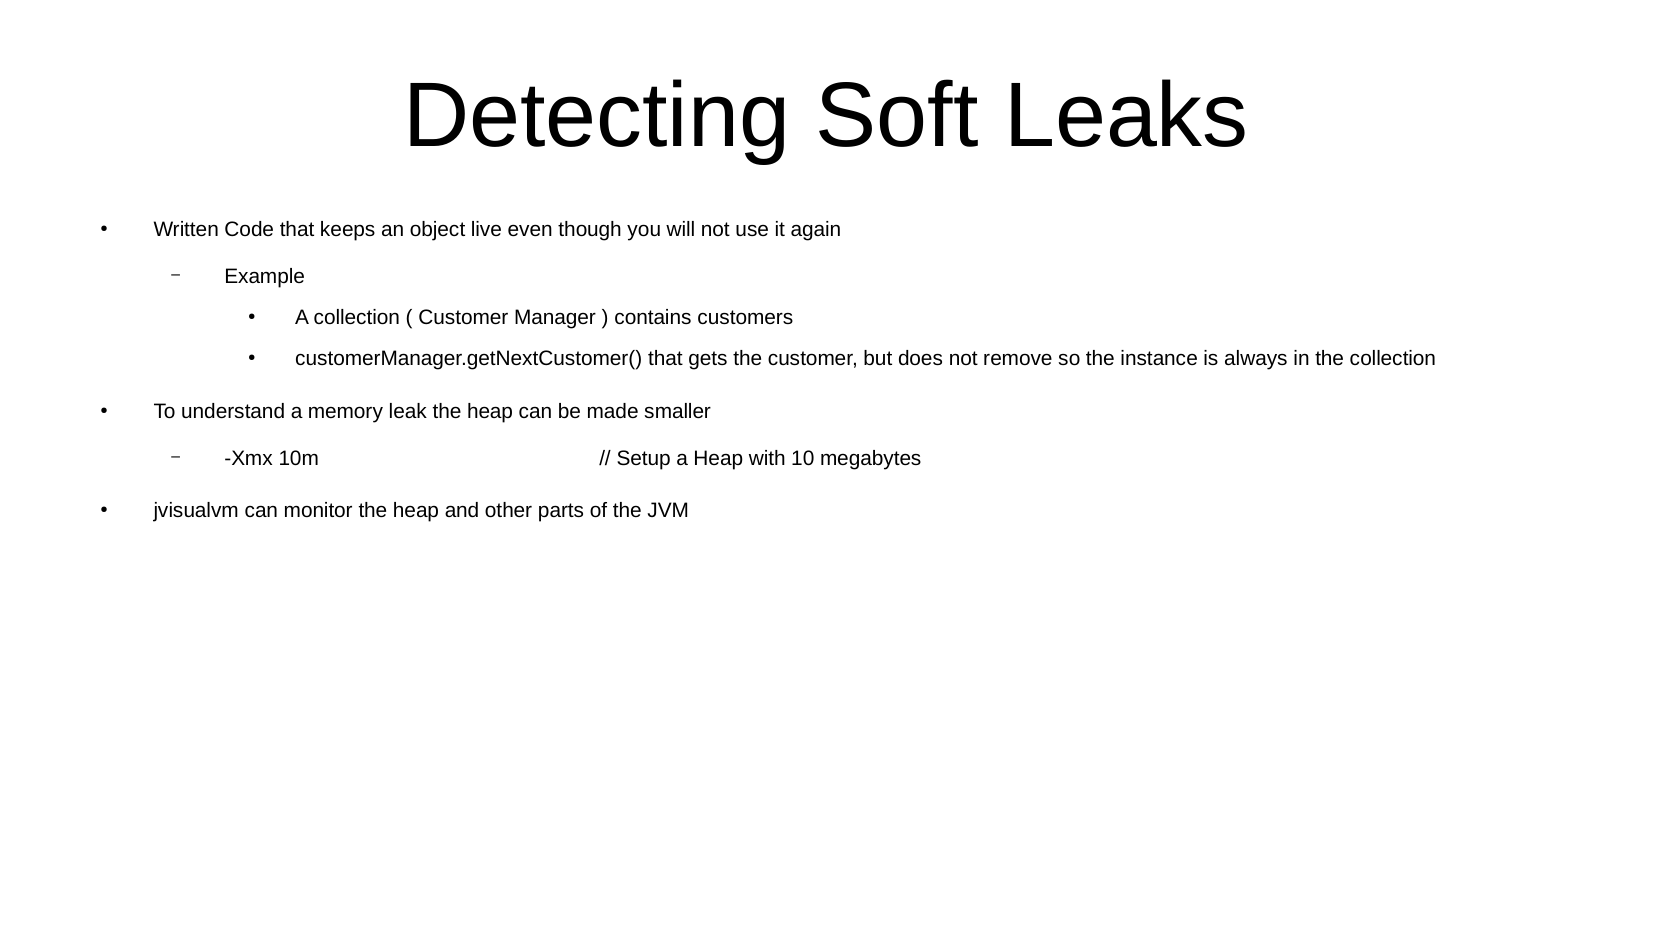

# Detecting Soft Leaks
Written Code that keeps an object live even though you will not use it again
Example
A collection ( Customer Manager ) contains customers
customerManager.getNextCustomer() that gets the customer, but does not remove so the instance is always in the collection
To understand a memory leak the heap can be made smaller
-Xmx 10m				// Setup a Heap with 10 megabytes
jvisualvm can monitor the heap and other parts of the JVM